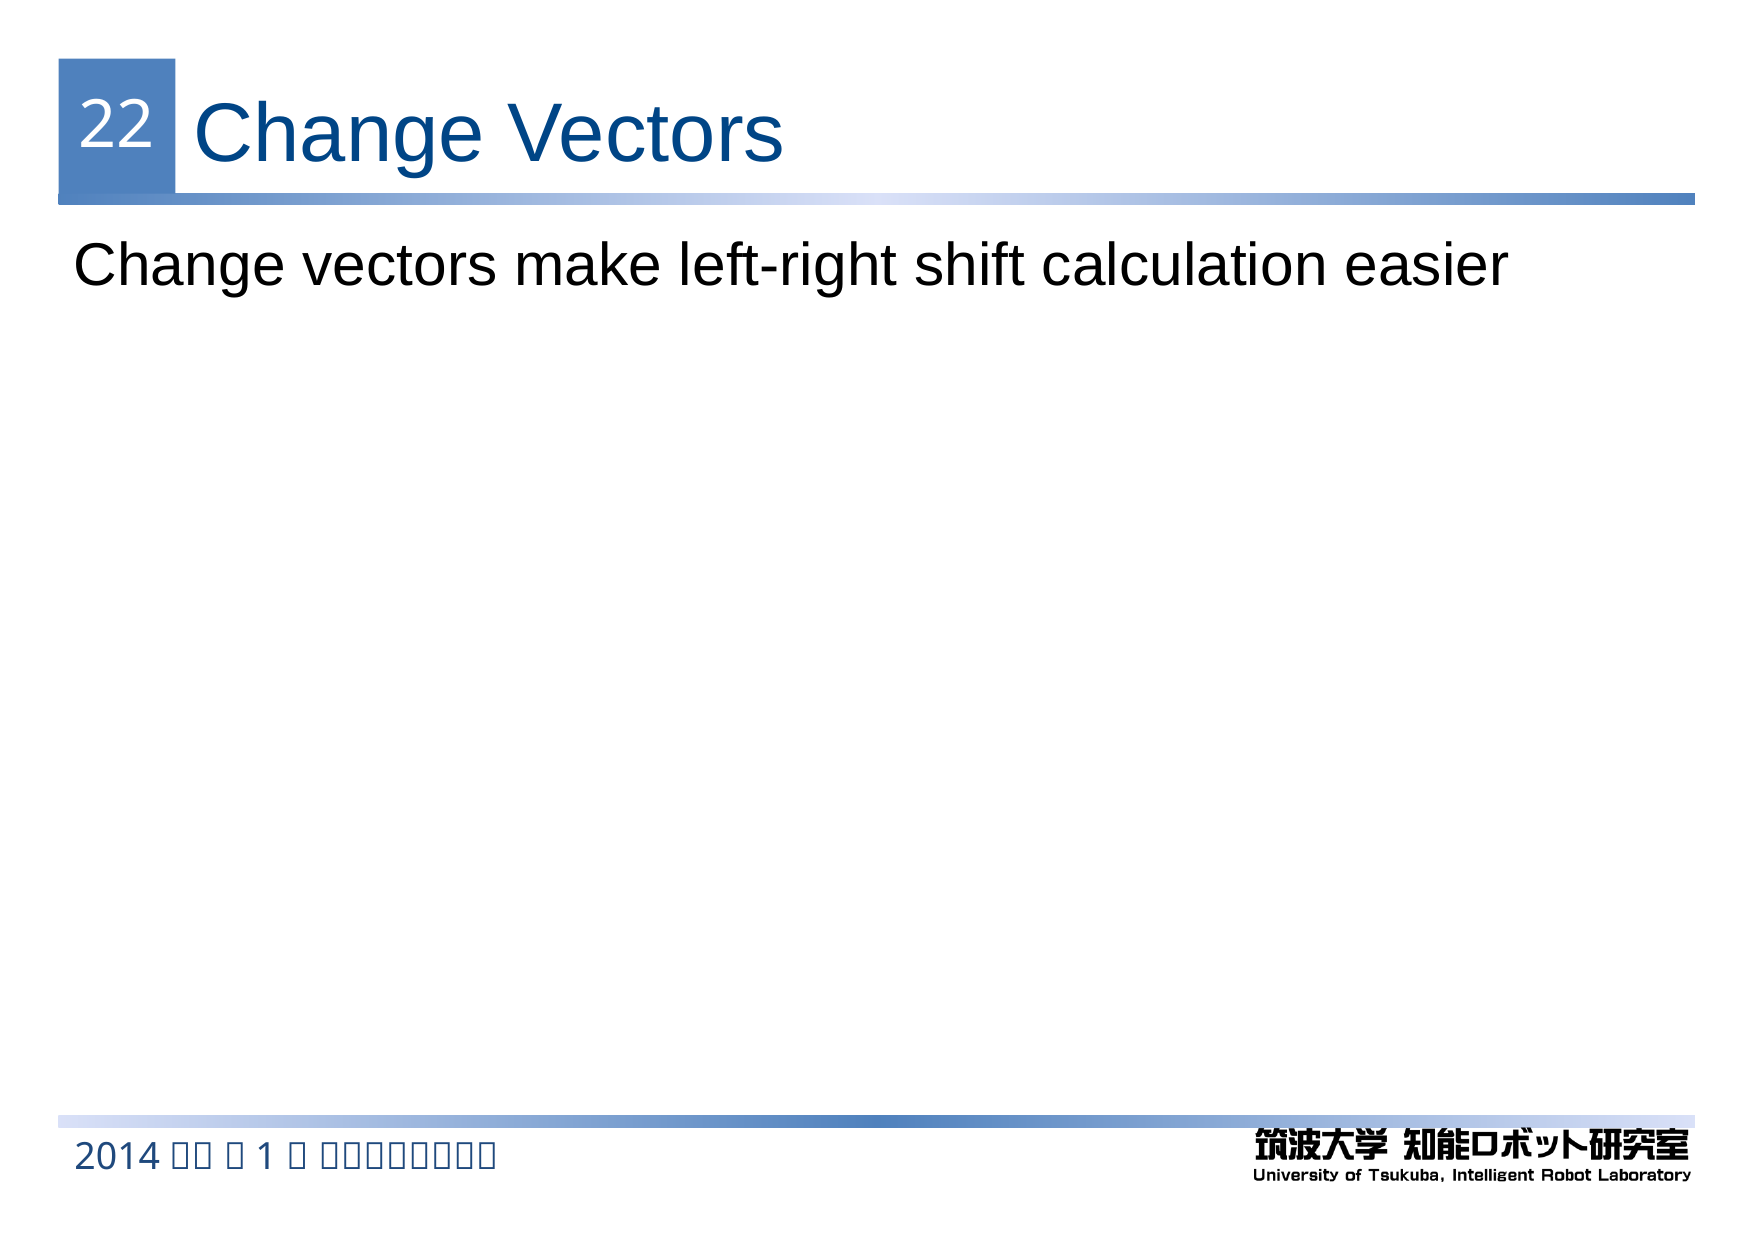

# Change Vectors
Change vectors make left-right shift calculation easier